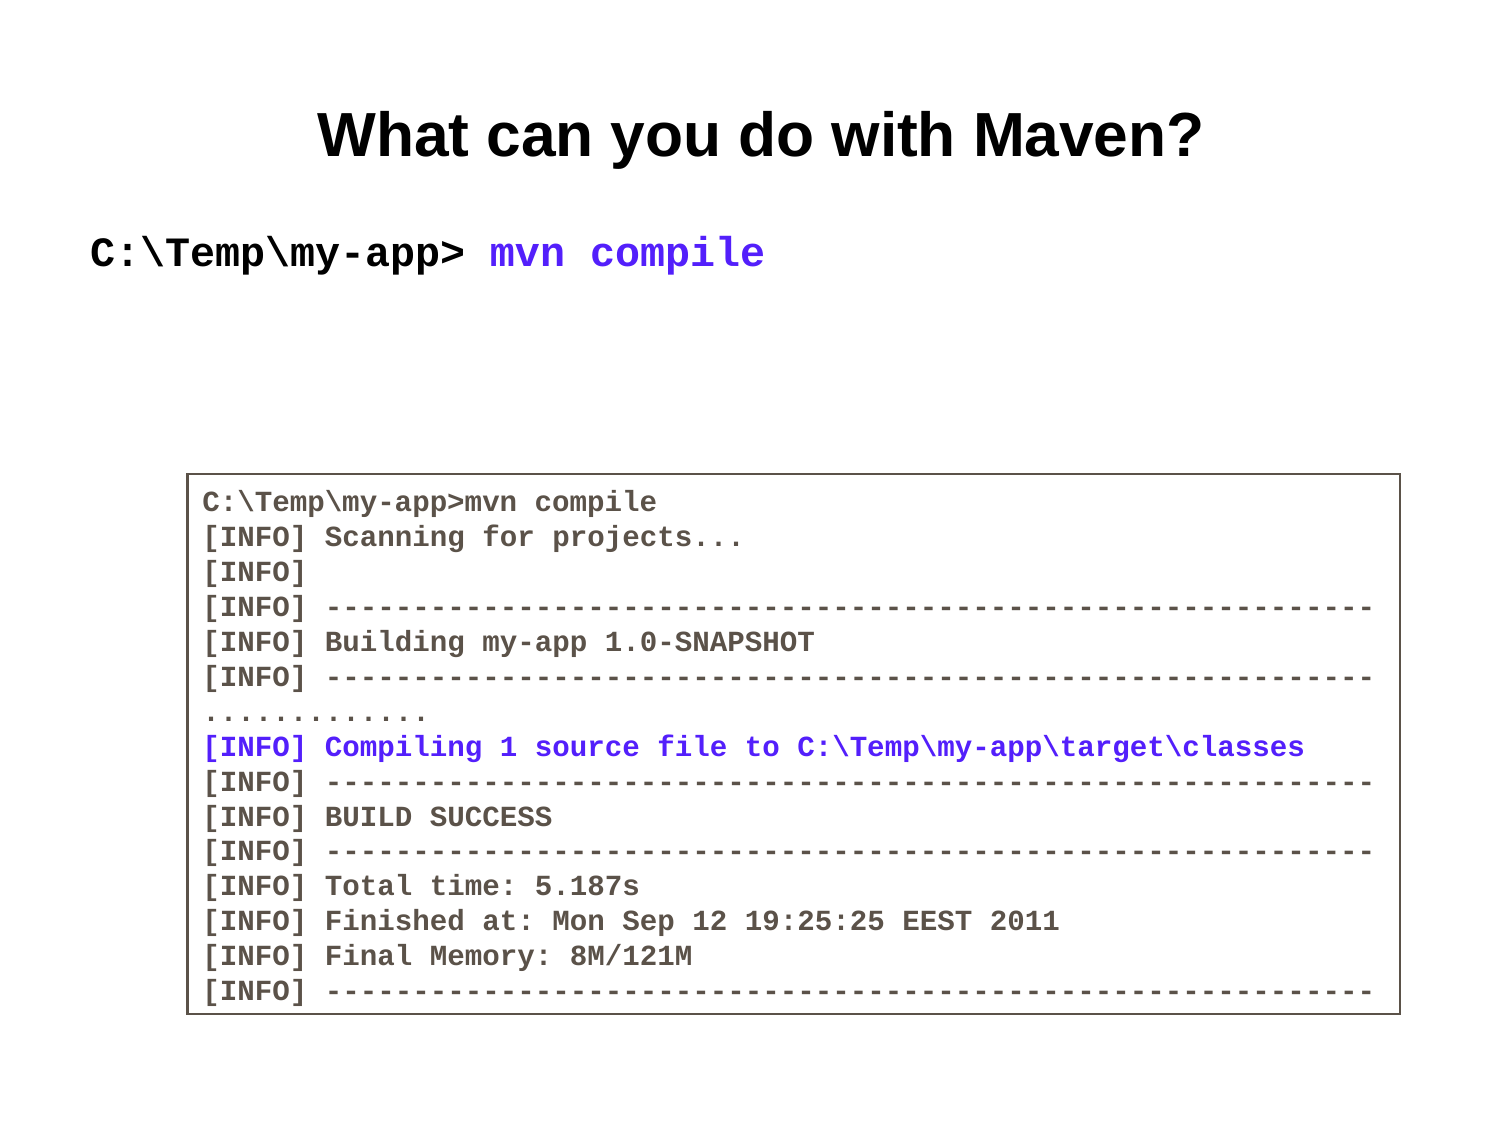

# What can you do with Maven?
C:\Temp\my-app> mvn compile
C:\Temp\my-app>mvn compile
[INFO] Scanning for projects...
[INFO]
[INFO] ------------------------------------------------------------
[INFO] Building my-app 1.0-SNAPSHOT
[INFO] ------------------------------------------------------------
.............
[INFO] Compiling 1 source file to C:\Temp\my-app\target\classes
[INFO] ------------------------------------------------------------
[INFO] BUILD SUCCESS
[INFO] ------------------------------------------------------------
[INFO] Total time: 5.187s
[INFO] Finished at: Mon Sep 12 19:25:25 EEST 2011
[INFO] Final Memory: 8M/121M
[INFO] ------------------------------------------------------------